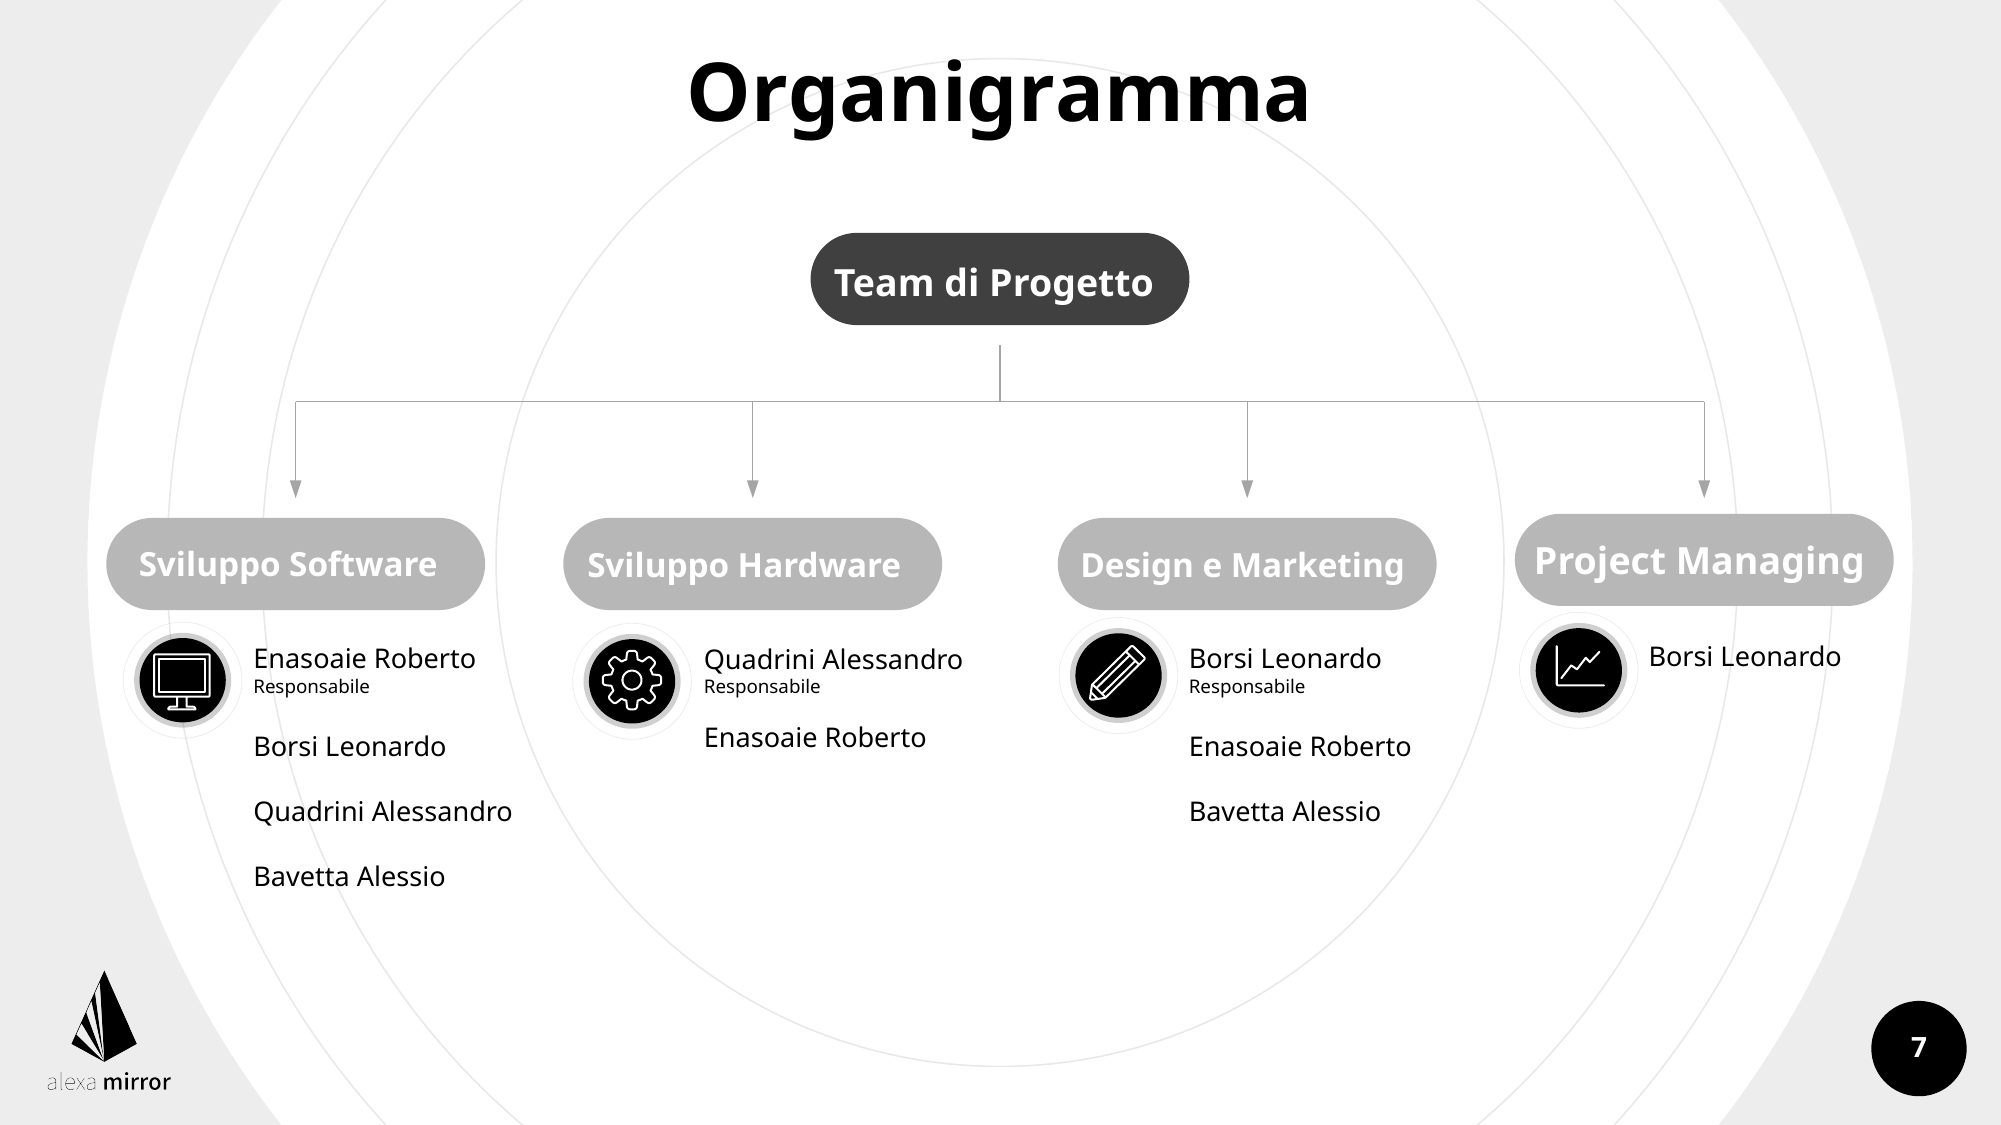

# Organigramma
Team di Progetto
Project Managing
Sviluppo Software
Sviluppo Hardware
Design e Marketing
Borsi Leonardo
Borsi Leonardo
Responsabile
Enasoaie Roberto
Bavetta Alessio
Enasoaie Roberto
Responsabile
Borsi Leonardo
Quadrini Alessandro
Bavetta Alessio
Quadrini Alessandro
Responsabile
Enasoaie Roberto